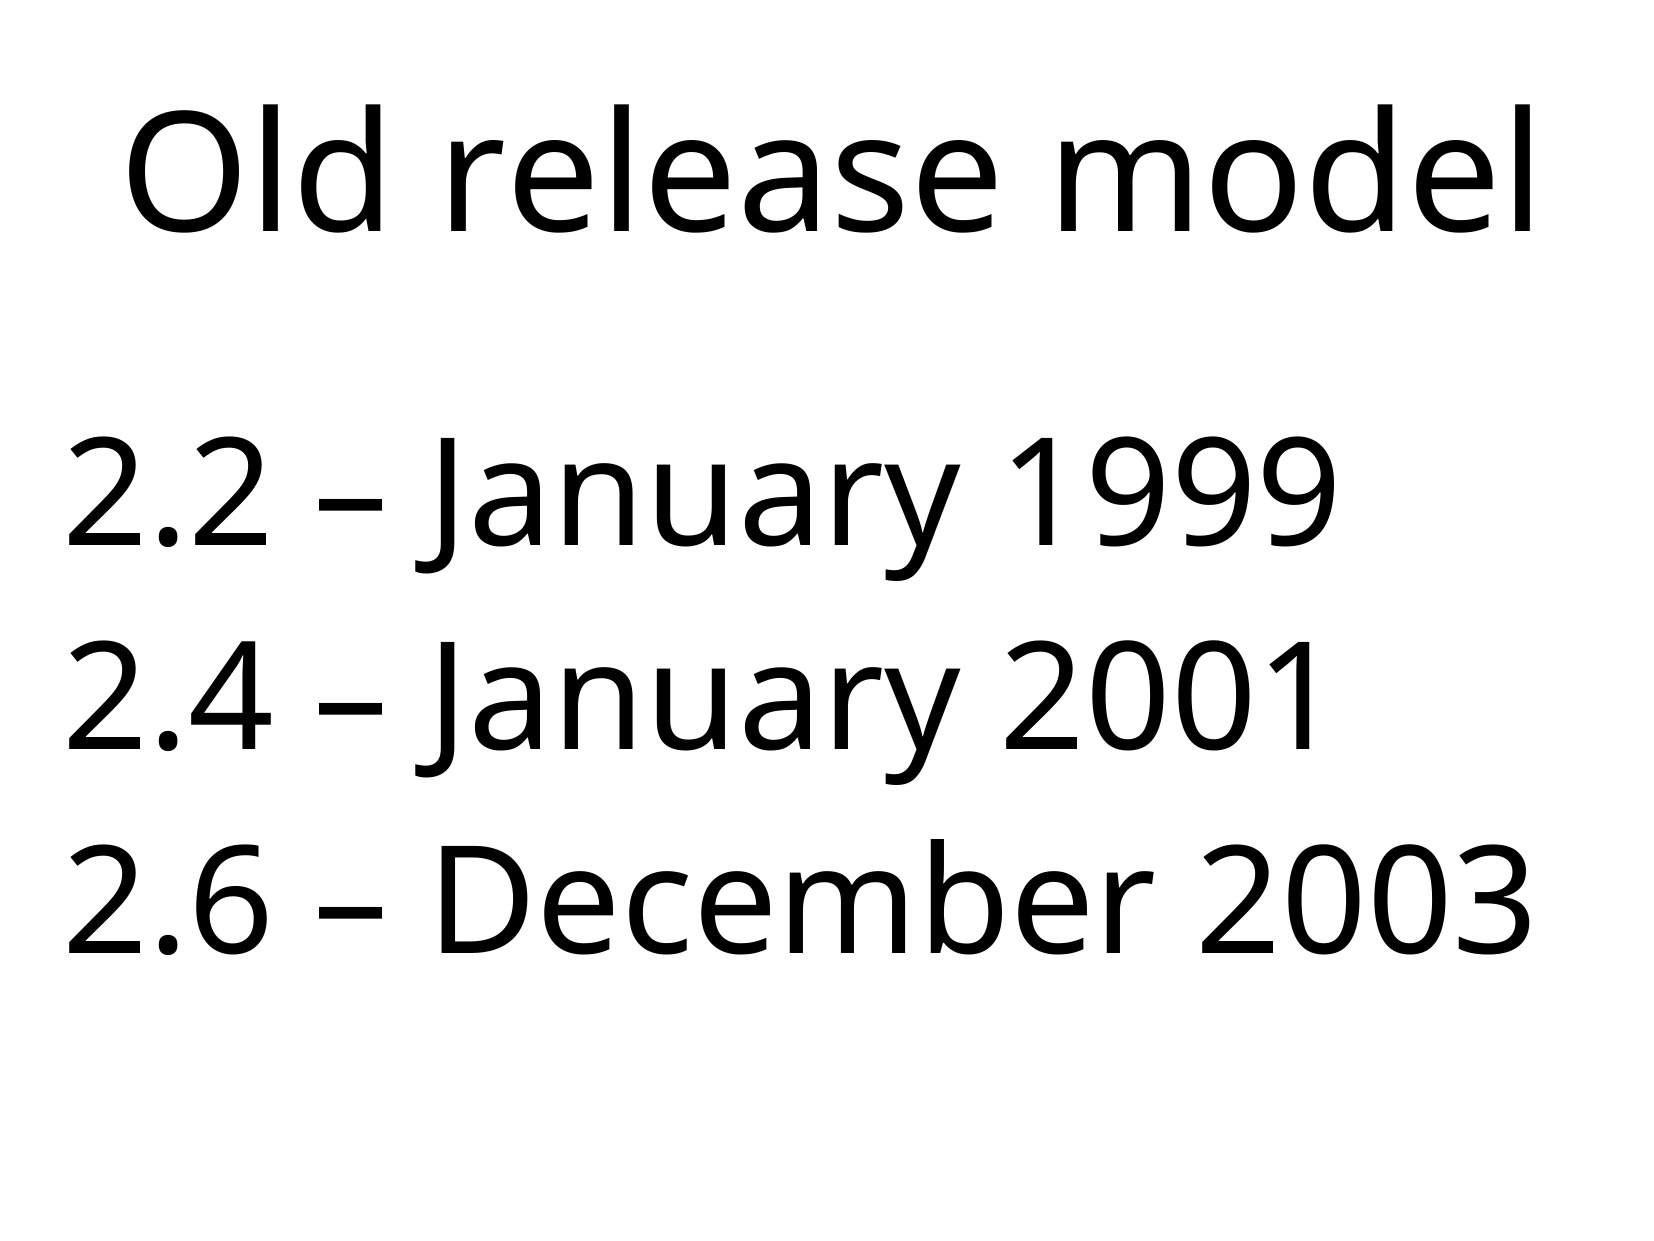

Old release model
2.2 – January 1999
2.4 – January 2001
2.6 – December 2003
2.6.20 to 2.6.24-rc8